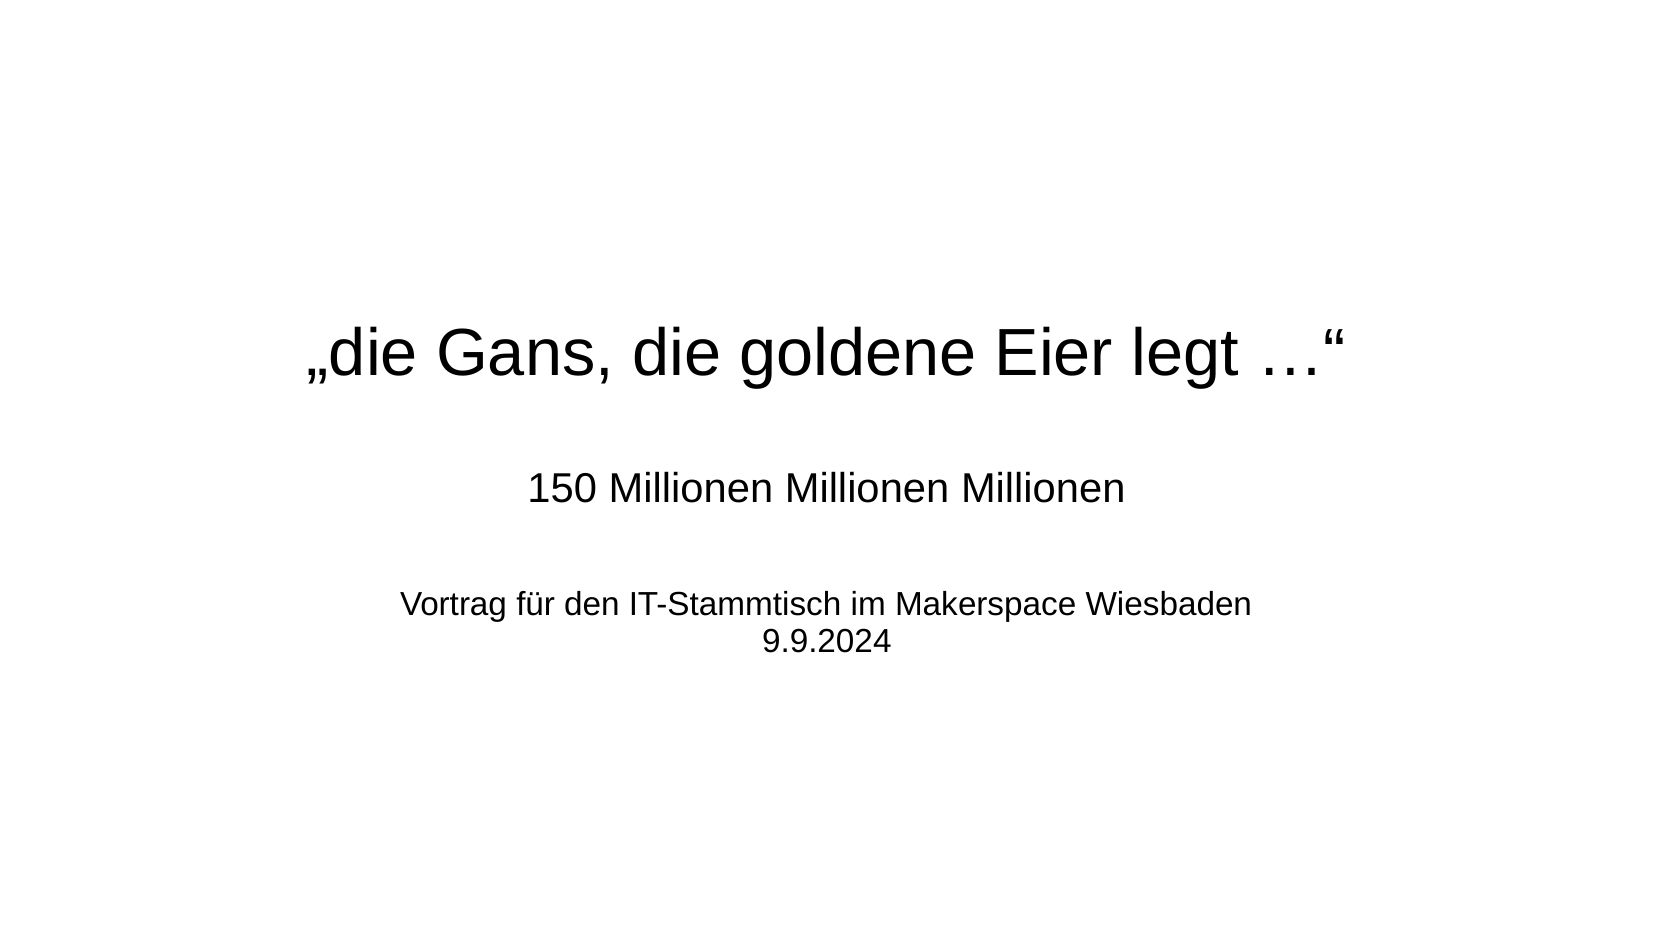

#
„die Gans, die goldene Eier legt …“
150 Millionen Millionen Millionen
Vortrag für den IT-Stammtisch im Makerspace Wiesbaden
9.9.2024